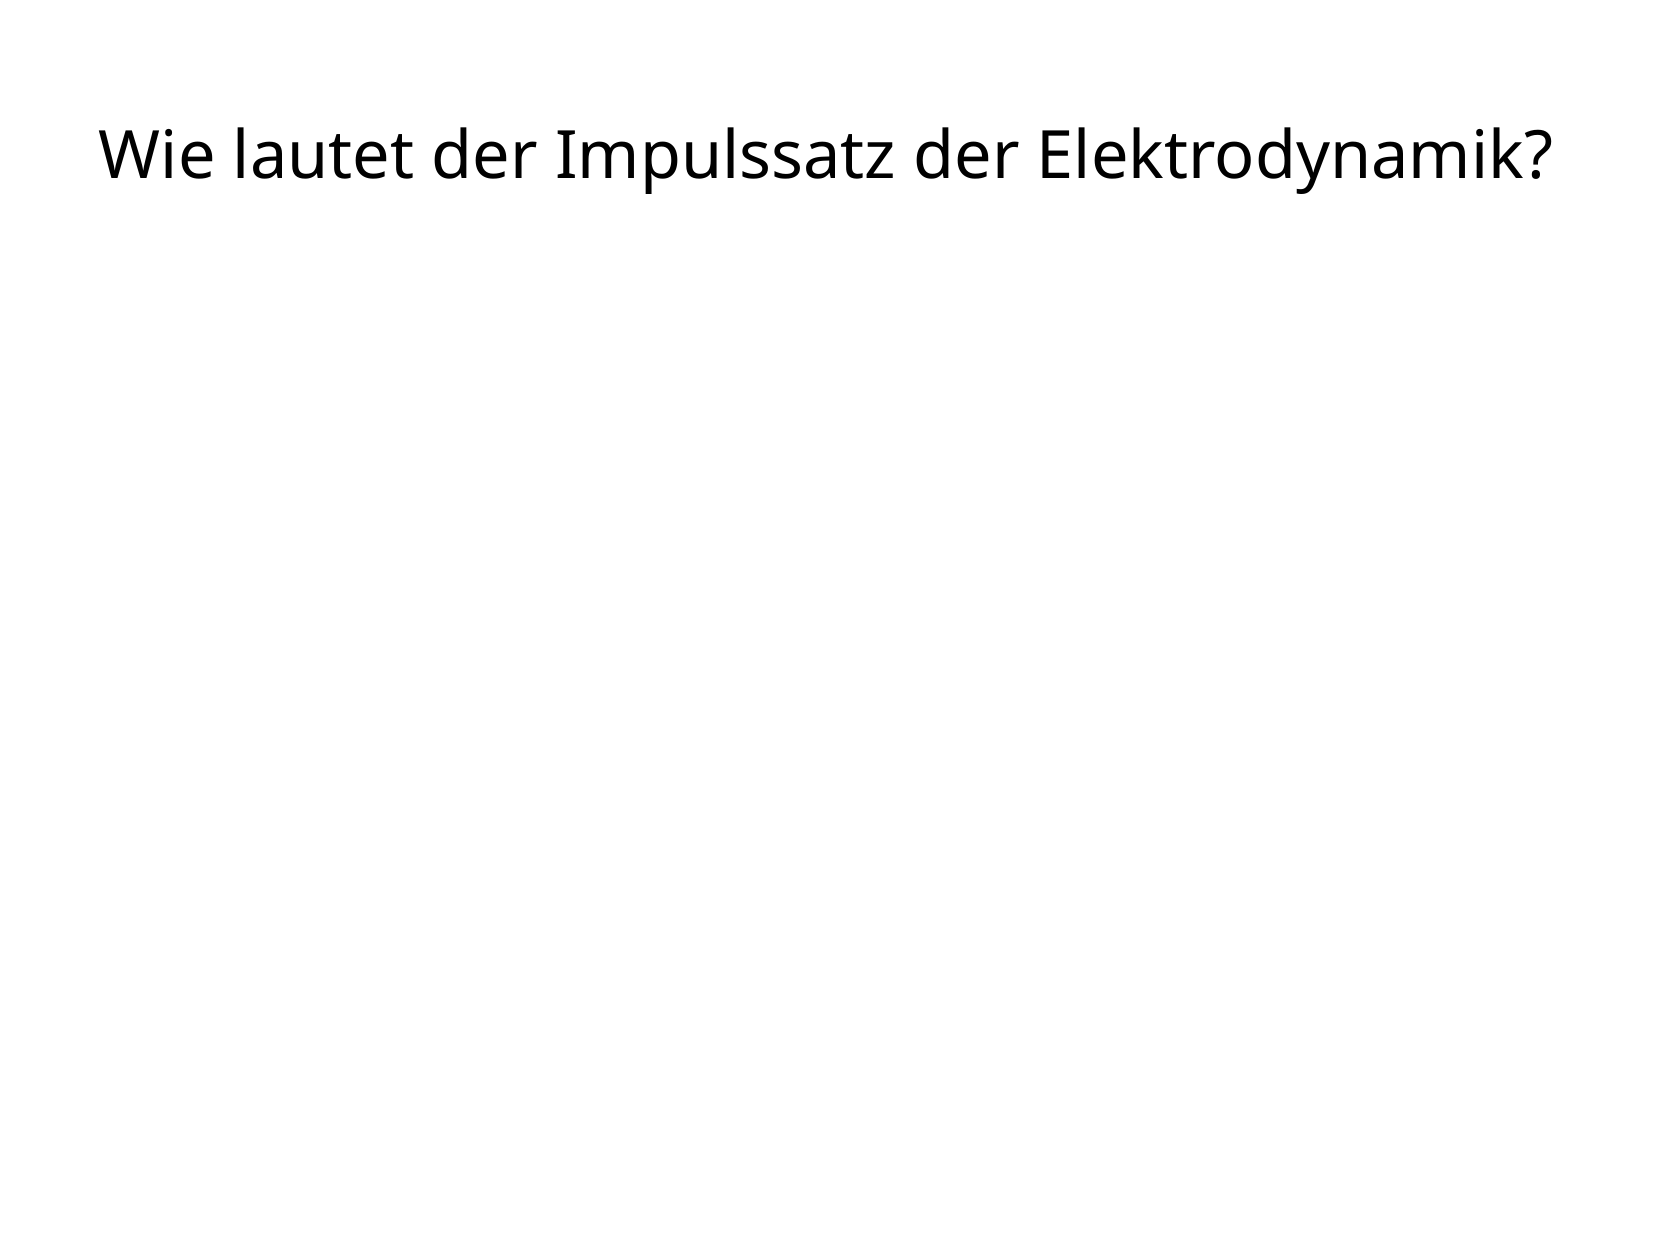

# Wie lautet der Impulssatz der Elektrodynamik?